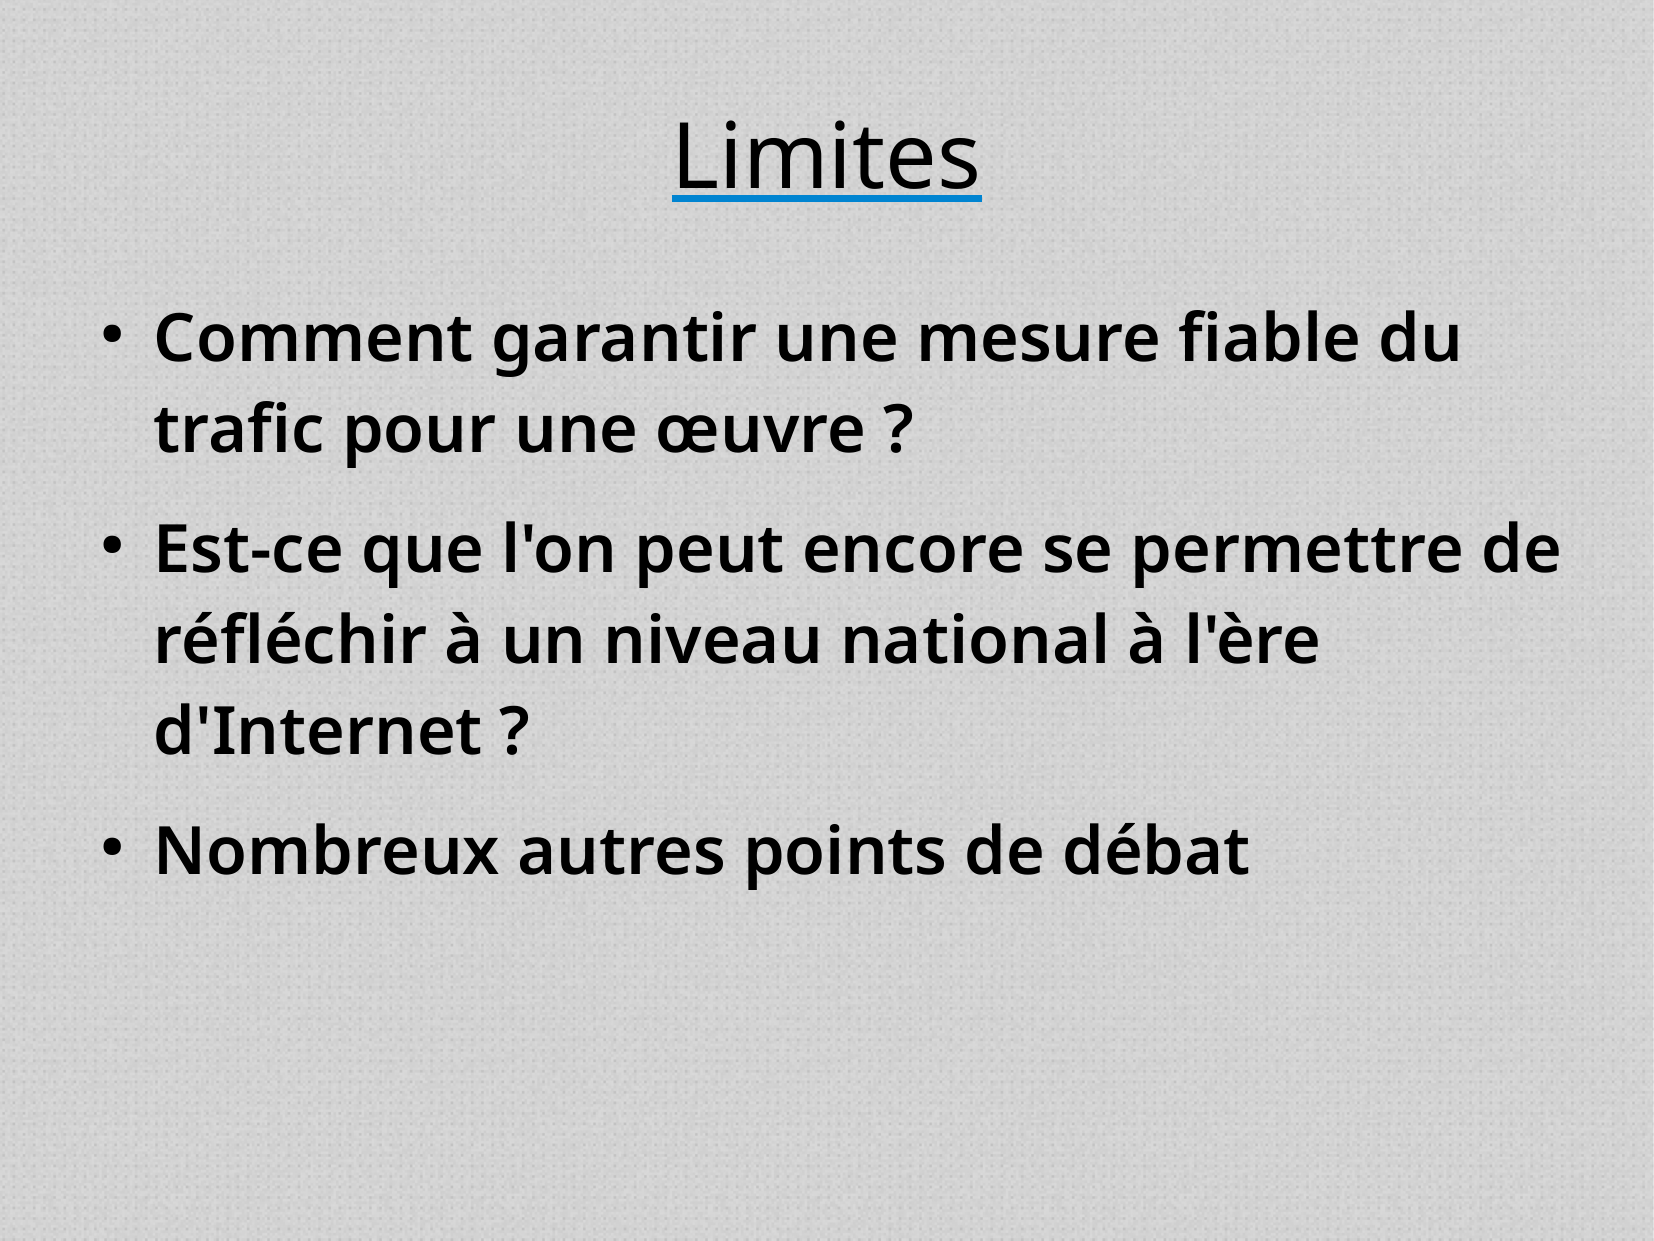

# Limites
Comment garantir une mesure fiable du trafic pour une œuvre ?
Est-ce que l'on peut encore se permettre de réfléchir à un niveau national à l'ère d'Internet ?
Nombreux autres points de débat